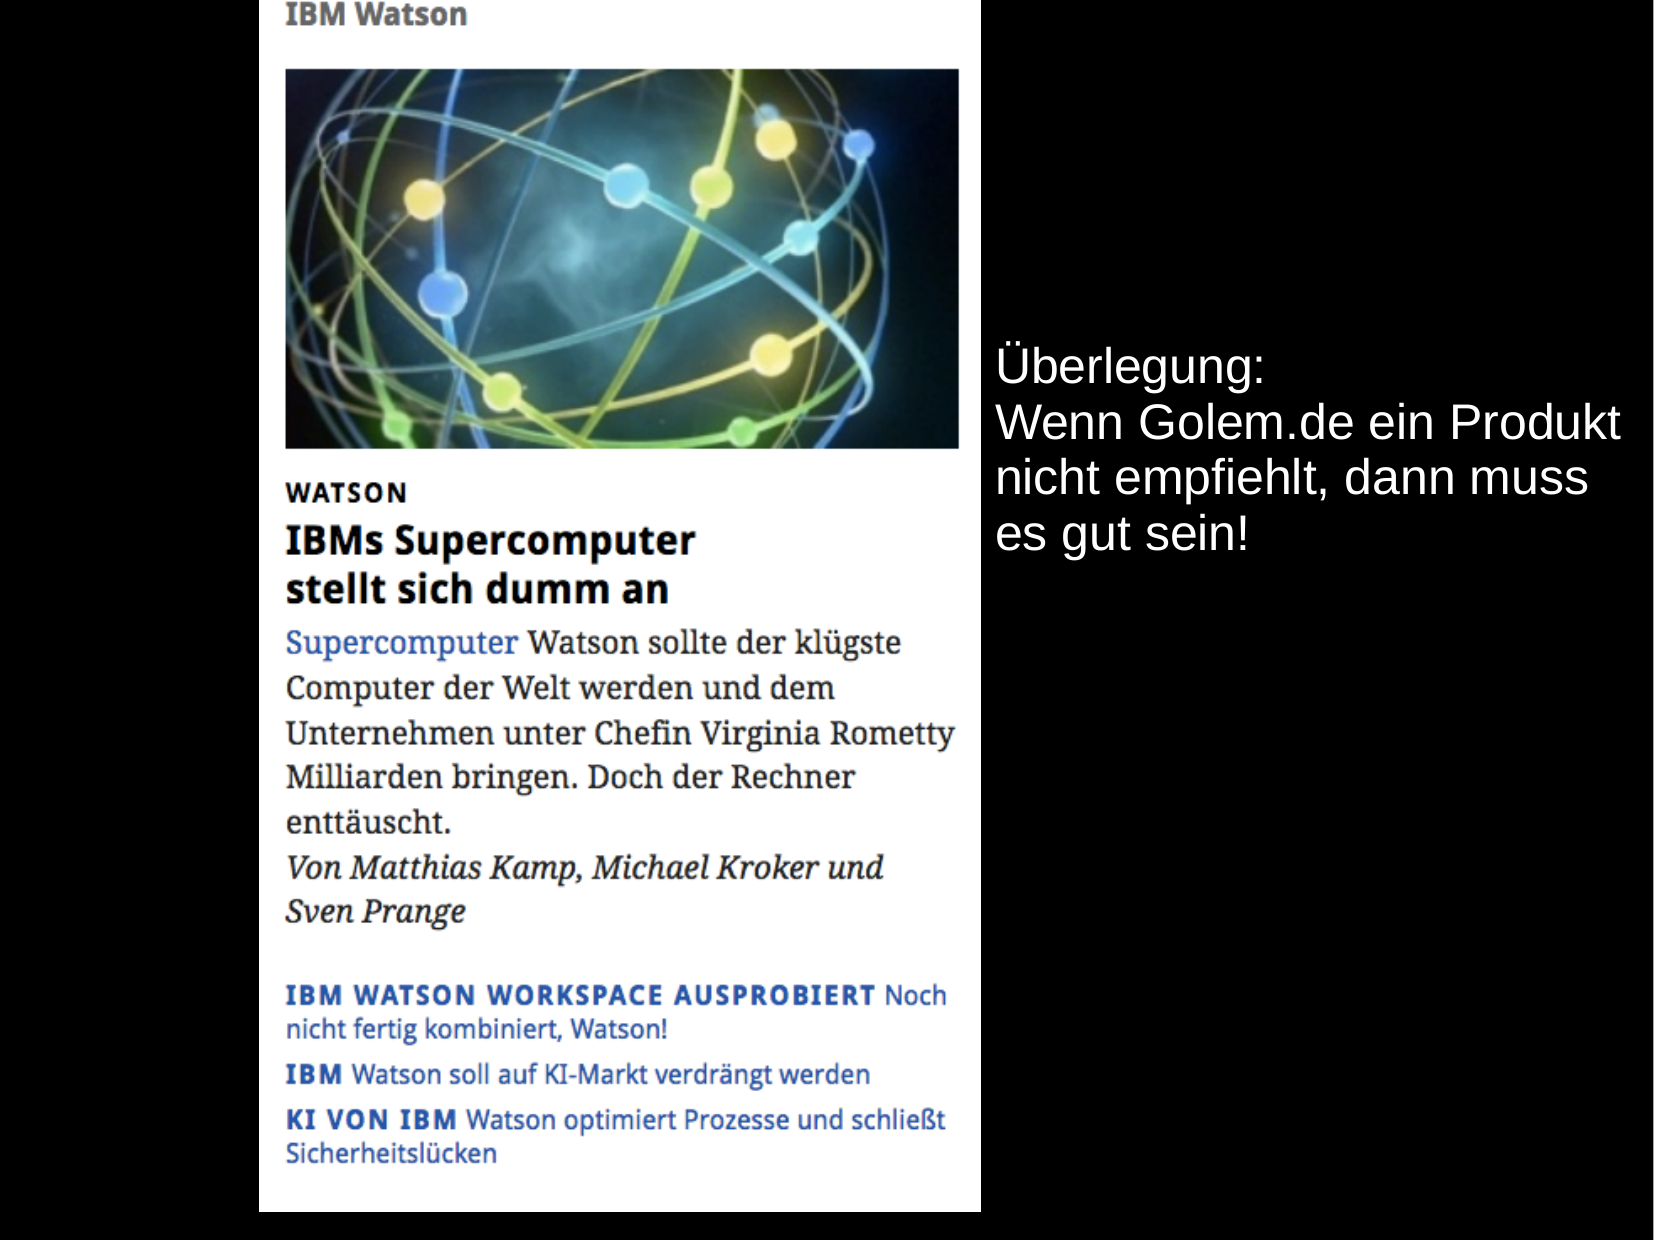

Überlegung:
Wenn Golem.de ein Produkt
nicht empfiehlt, dann muss
es gut sein!